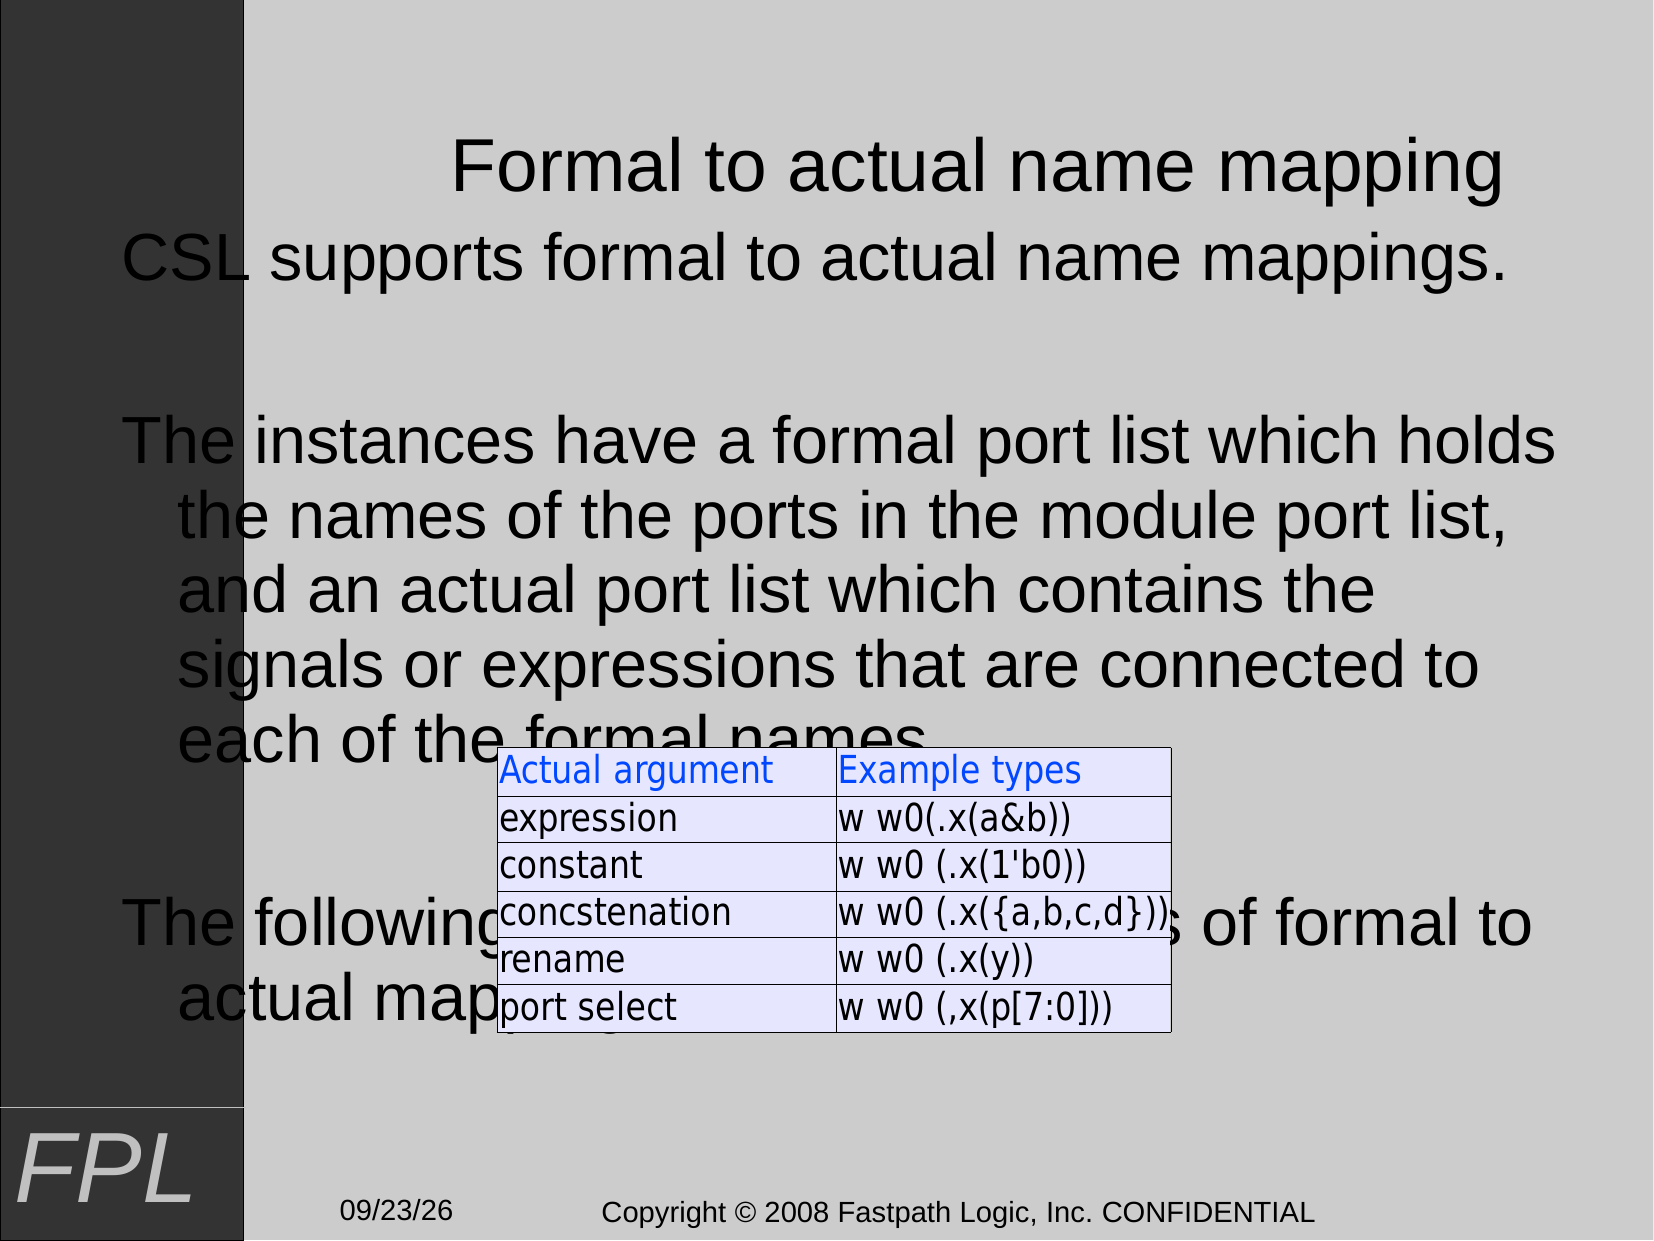

# Formal to actual name mapping
CSL supports formal to actual name mappings.
The instances have a formal port list which holds the names of the ports in the module port list, and an actual port list which contains the signals or expressions that are connected to each of the formal names.
The following is a list of actual types of formal to actual mapping:
Copyright Fastpath Logic Inc. @2007